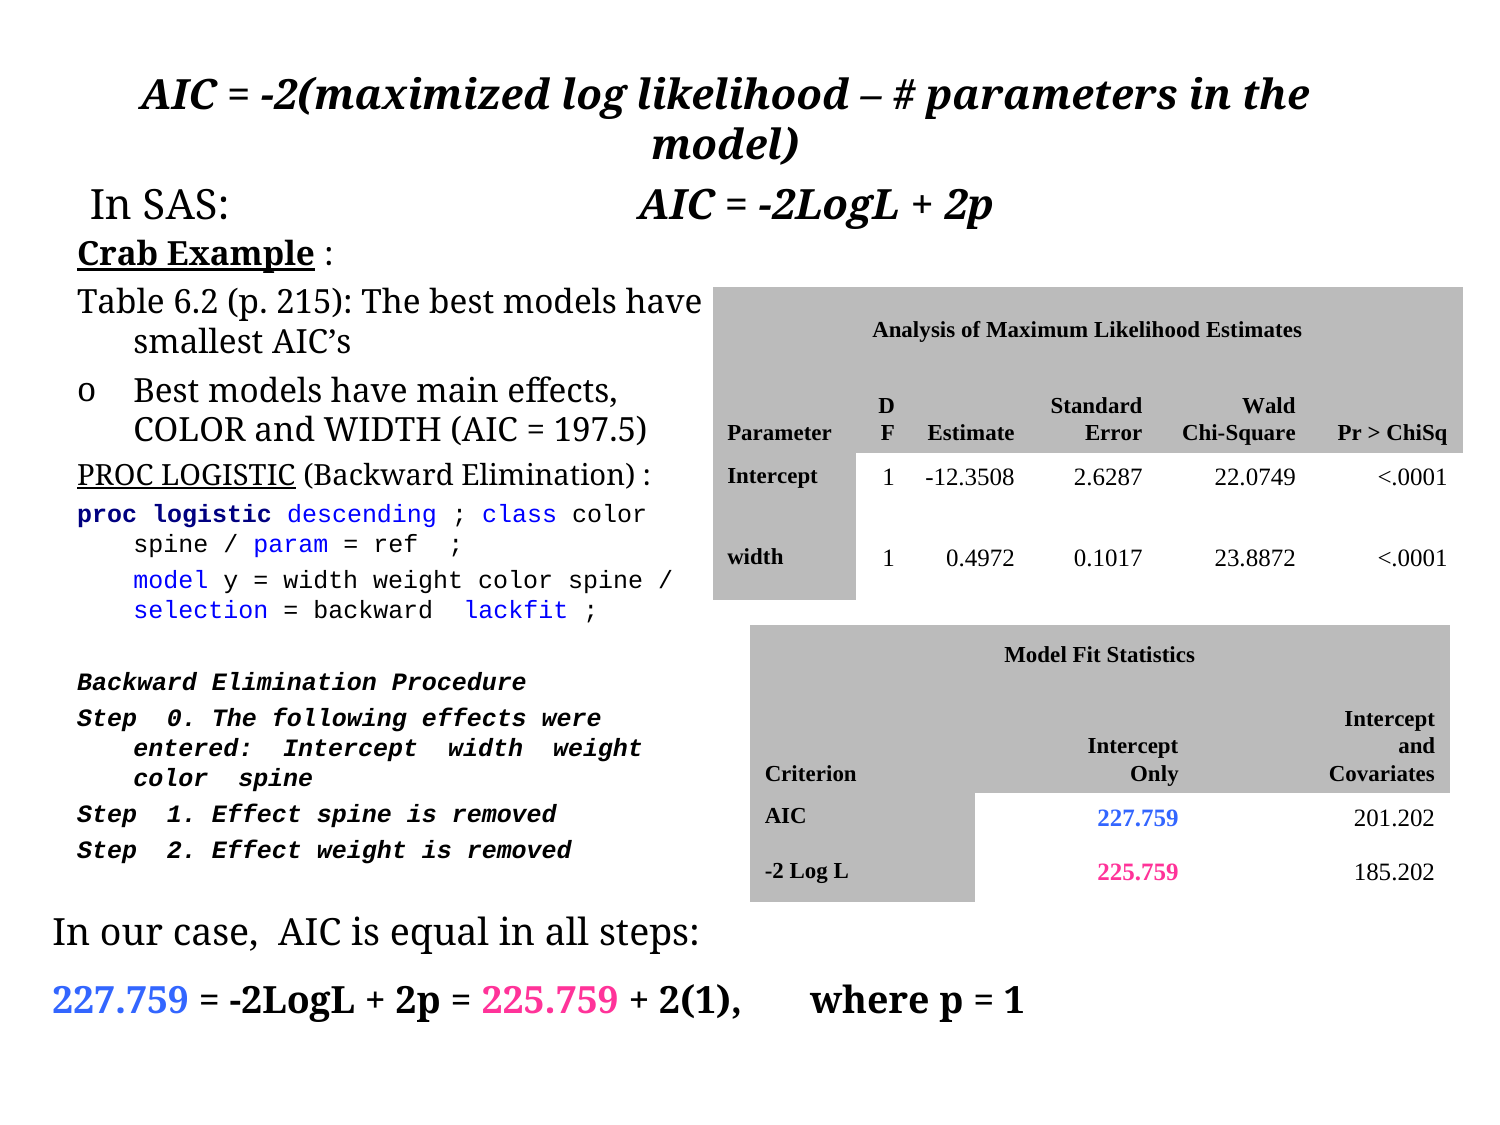

AIC = -2(maximized log likelihood – # parameters in the model)
In SAS: AIC = -2LogL + 2p
# Crab Example :
Table 6.2 (p. 215): The best models have smallest AIC’s
Best models have main effects, COLOR and WIDTH (AIC = 197.5)
PROC LOGISTIC (Backward Elimination) :
proc logistic descending ; class color spine / param = ref ;
	model y = width weight color spine / selection = backward lackfit ;
Backward Elimination Procedure
Step 0. The following effects were entered: Intercept width weight color spine
Step 1. Effect spine is removed
Step 2. Effect weight is removed
| Analysis of Maximum Likelihood Estimates | | | | | |
| --- | --- | --- | --- | --- | --- |
| Parameter | DF | Estimate | Standard Error | Wald Chi-Square | Pr > ChiSq |
| Intercept | 1 | -12.3508 | 2.6287 | 22.0749 | <.0001 |
| width | 1 | 0.4972 | 0.1017 | 23.8872 | <.0001 |
| Model Fit Statistics | | |
| --- | --- | --- |
| Criterion | Intercept Only | Intercept and Covariates |
| AIC | 227.759 | 201.202 |
| -2 Log L | 225.759 | 185.202 |
In our case, AIC is equal in all steps:
227.759 = -2LogL + 2p = 225.759 + 2(1), where p = 1